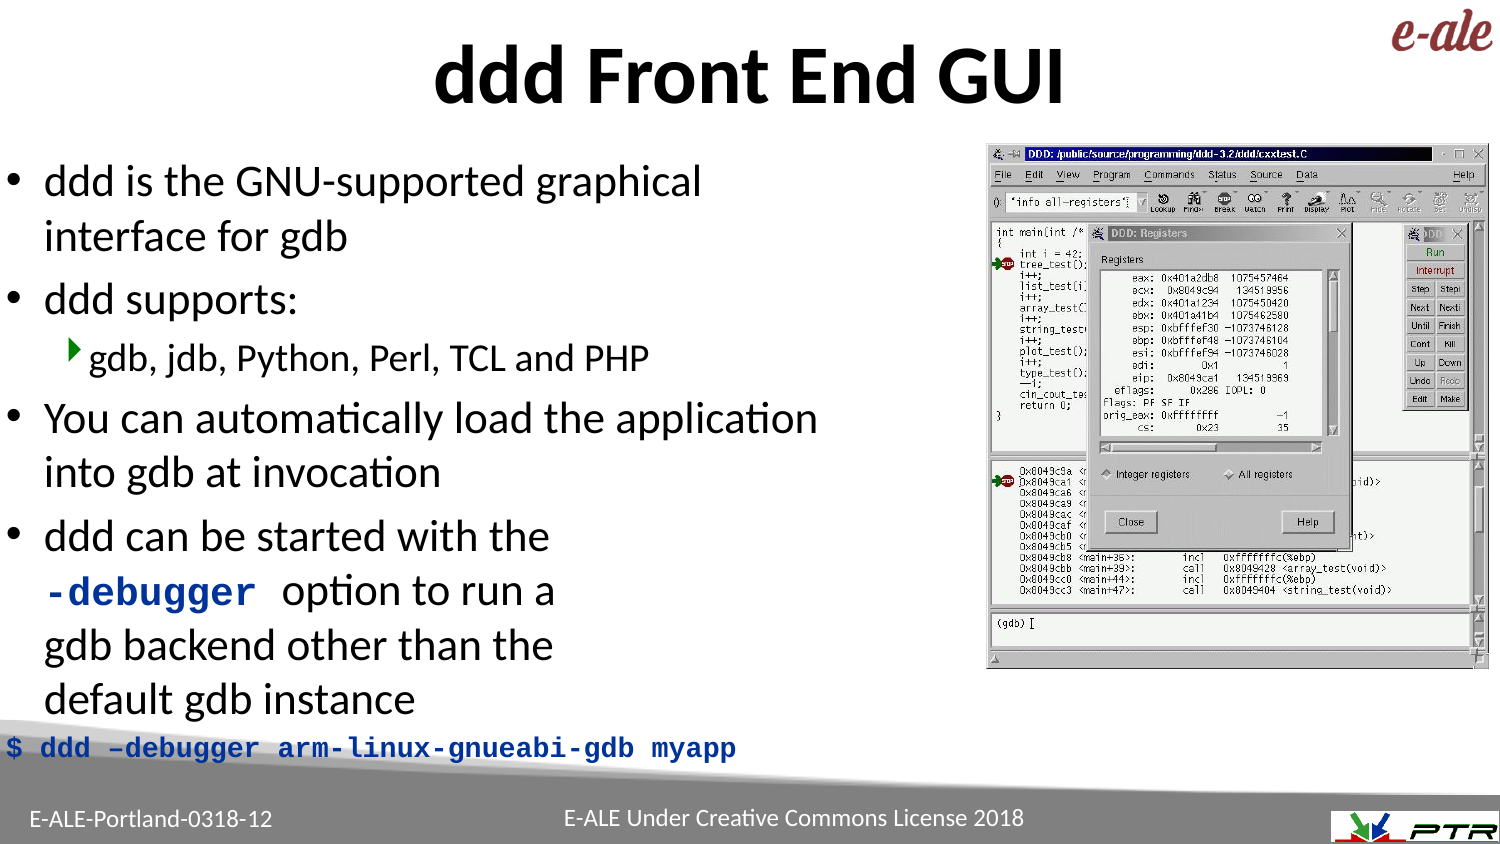

# ddd Front End GUI
ddd is the GNU-supported graphical
interface for gdb
ddd supports:
gdb, jdb, Python, Perl, TCL and PHP
You can automatically load the application
into gdb at invocation
ddd can be started with the
-debugger option to run a
gdb backend other than the
default gdb instance
$ ddd –debugger arm-linux-gnueabi-gdb myapp
E-ALE-Portland-0318-